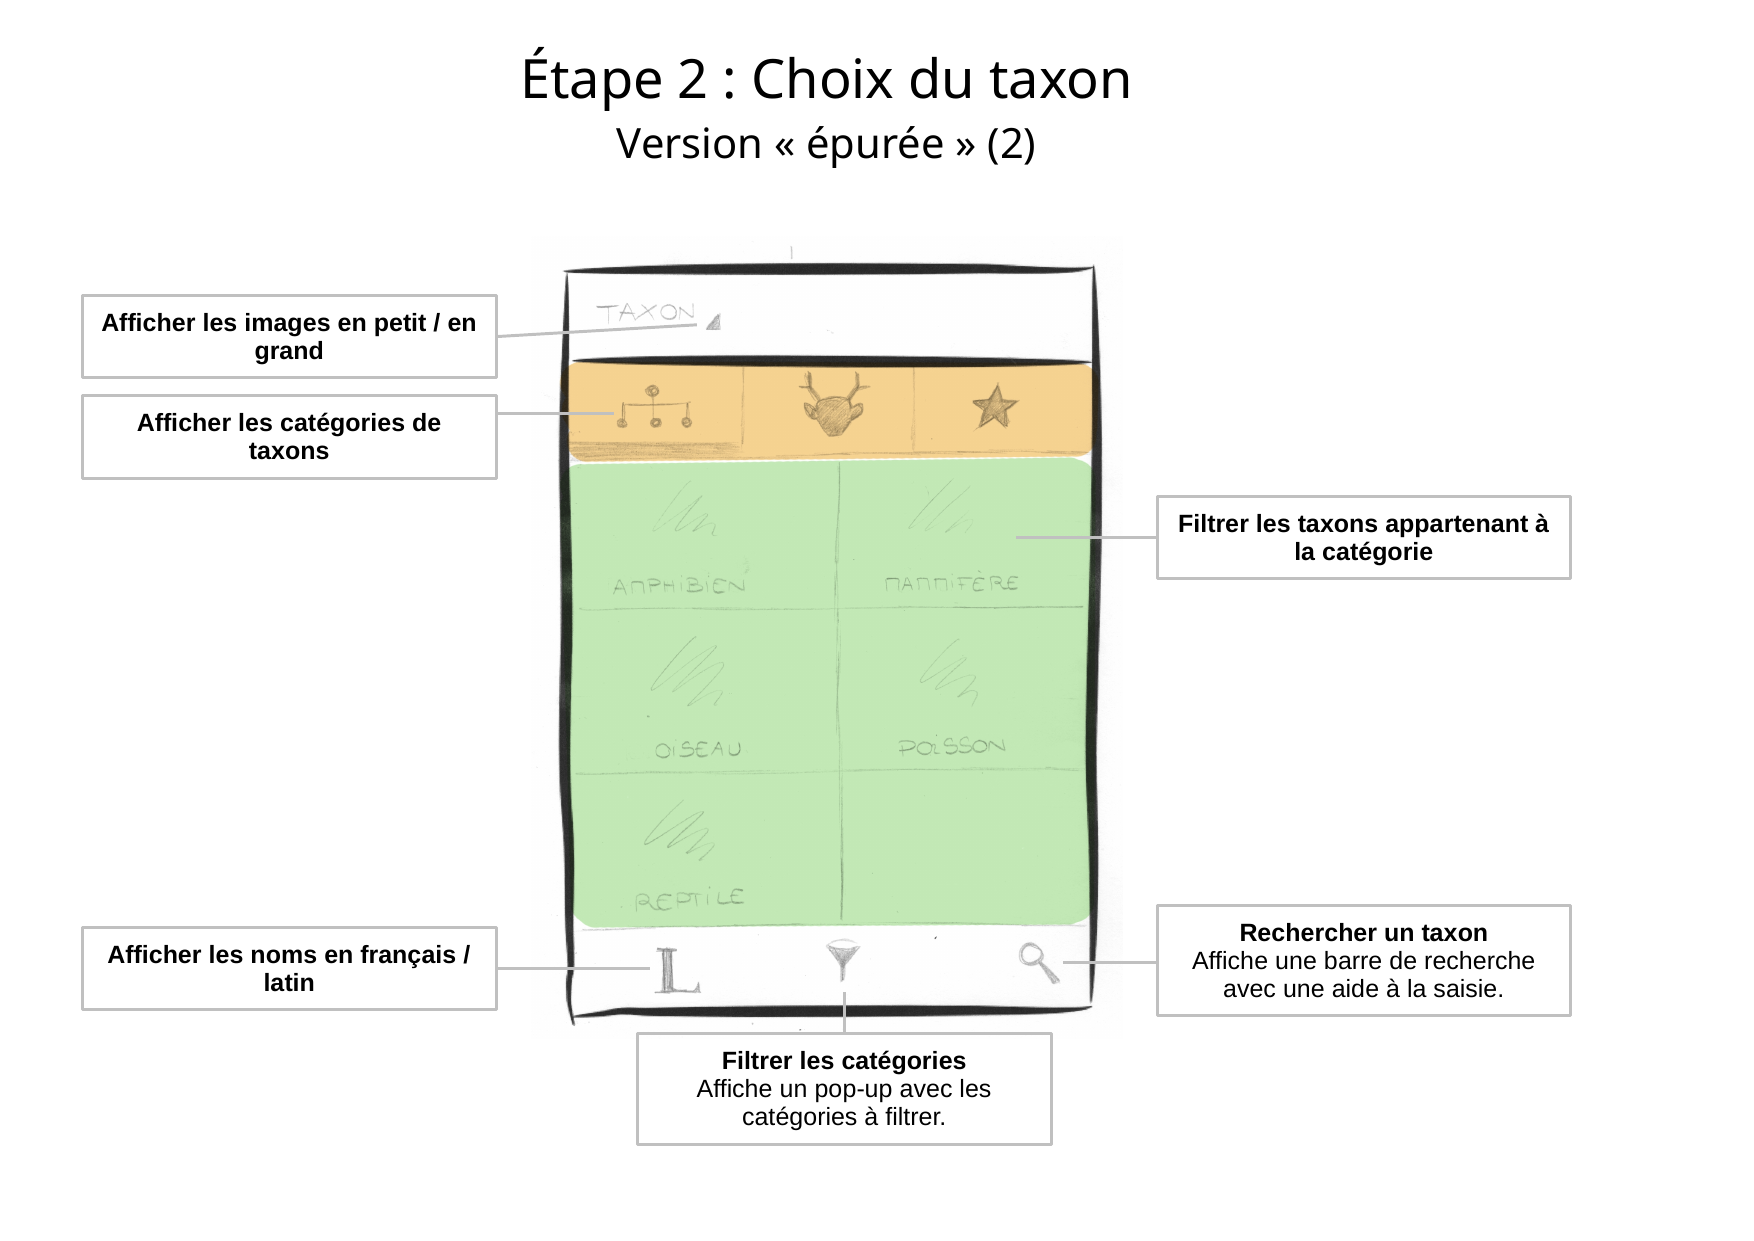

Étape 2 : Choix du taxon
Version « épurée » (2)
Afficher les images en petit / en grand
Afficher les catégories de taxons
Filtrer les taxons appartenant à la catégorie
Rechercher un taxon
Affiche une barre de recherche avec une aide à la saisie.
Afficher les noms en français / latin
# Filtrer les catégories Affiche un pop-up avec les catégories à filtrer.